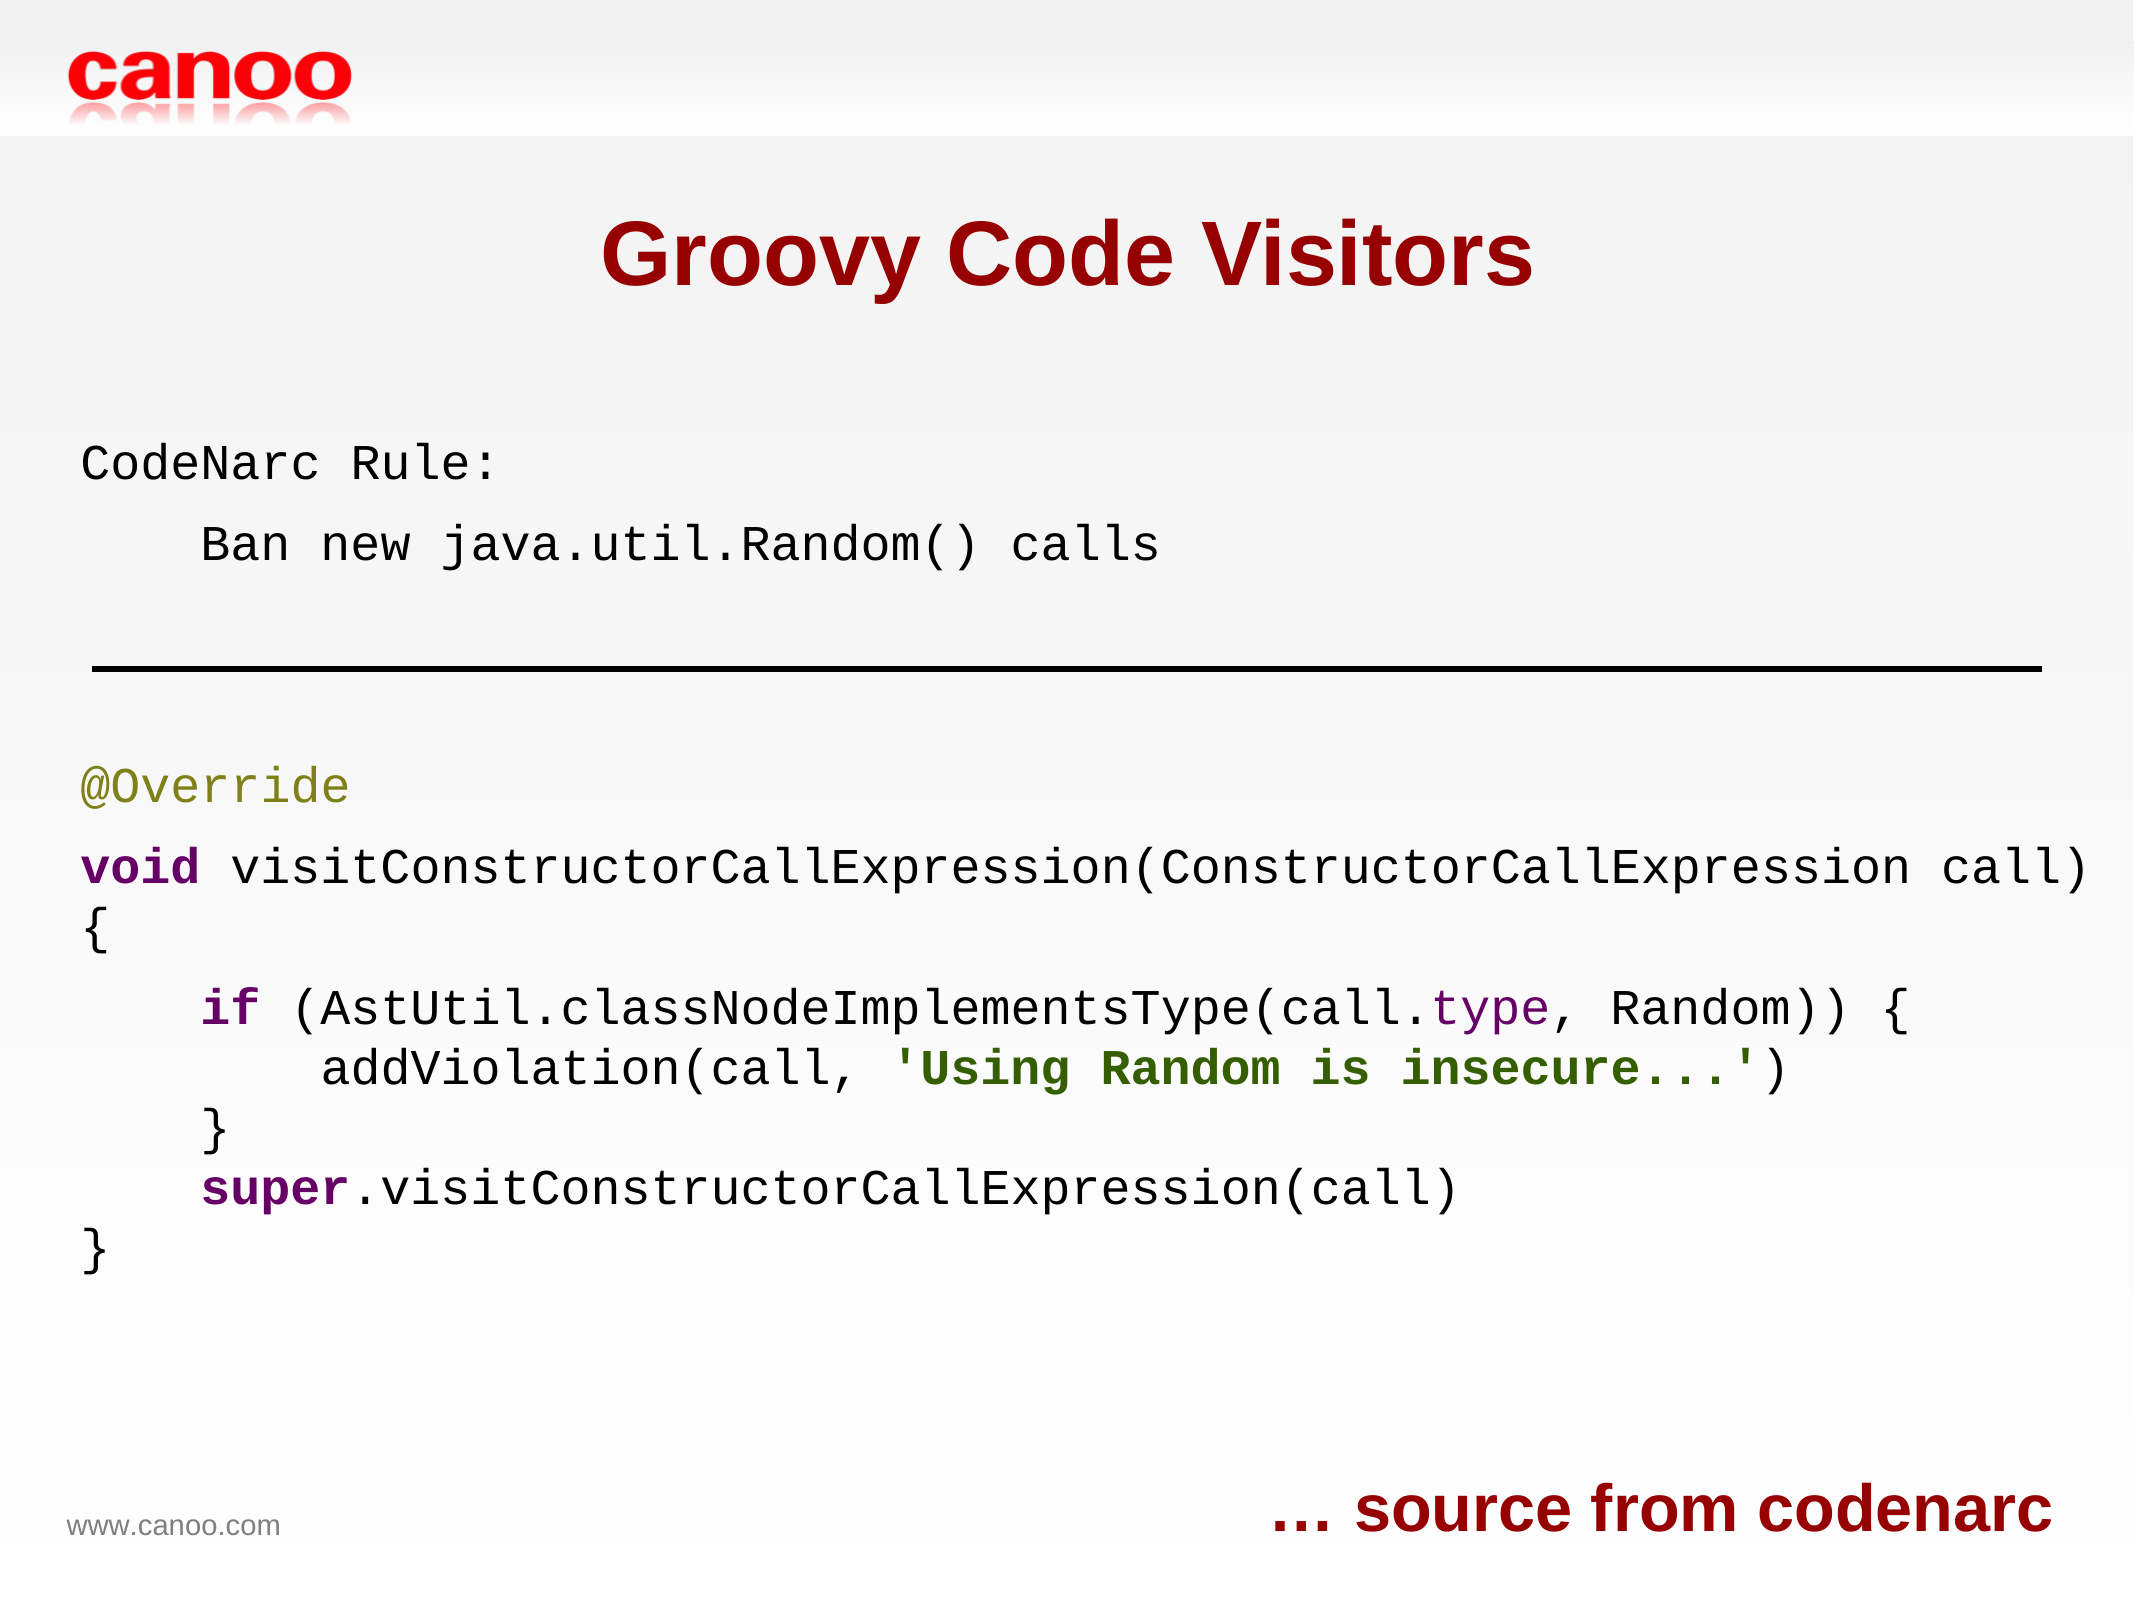

# Groovy Code Visitors
CodeNarc Rule:
 Ban new java.util.Random() calls
@Override
void visitConstructorCallExpression(ConstructorCallExpression call) {
 if (AstUtil.classNodeImplementsType(call.type, Random)) {
 addViolation(call, 'Using Random is insecure...')
 }
 super.visitConstructorCallExpression(call)
}
… source from codenarc